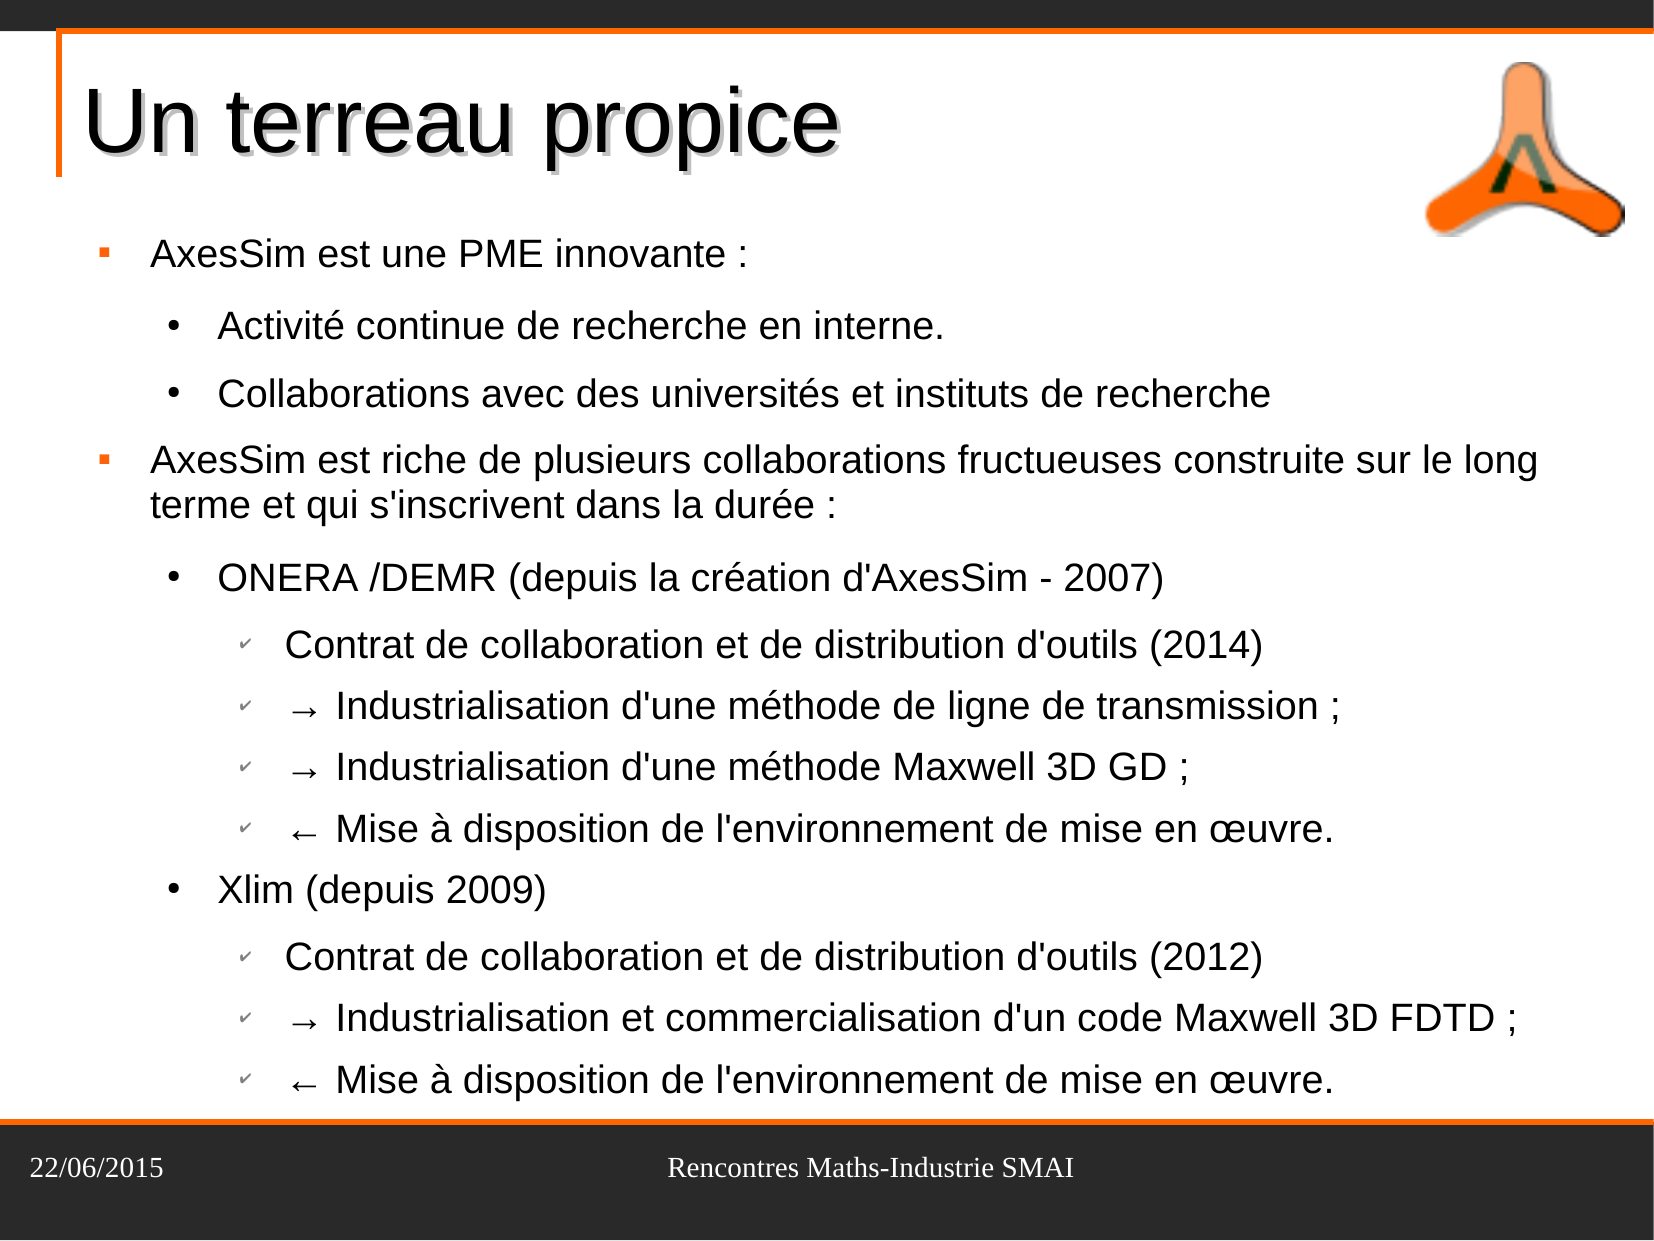

# Un terreau propice
AxesSim est une PME innovante :
Activité continue de recherche en interne.
Collaborations avec des universités et instituts de recherche
AxesSim est riche de plusieurs collaborations fructueuses construite sur le long terme et qui s'inscrivent dans la durée :
ONERA /DEMR (depuis la création d'AxesSim - 2007)
Contrat de collaboration et de distribution d'outils (2014)
→ Industrialisation d'une méthode de ligne de transmission ;
→ Industrialisation d'une méthode Maxwell 3D GD ;
← Mise à disposition de l'environnement de mise en œuvre.
Xlim (depuis 2009)
Contrat de collaboration et de distribution d'outils (2012)
→ Industrialisation et commercialisation d'un code Maxwell 3D FDTD ;
← Mise à disposition de l'environnement de mise en œuvre.
22/06/2015
Rencontres Maths-Industrie SMAI